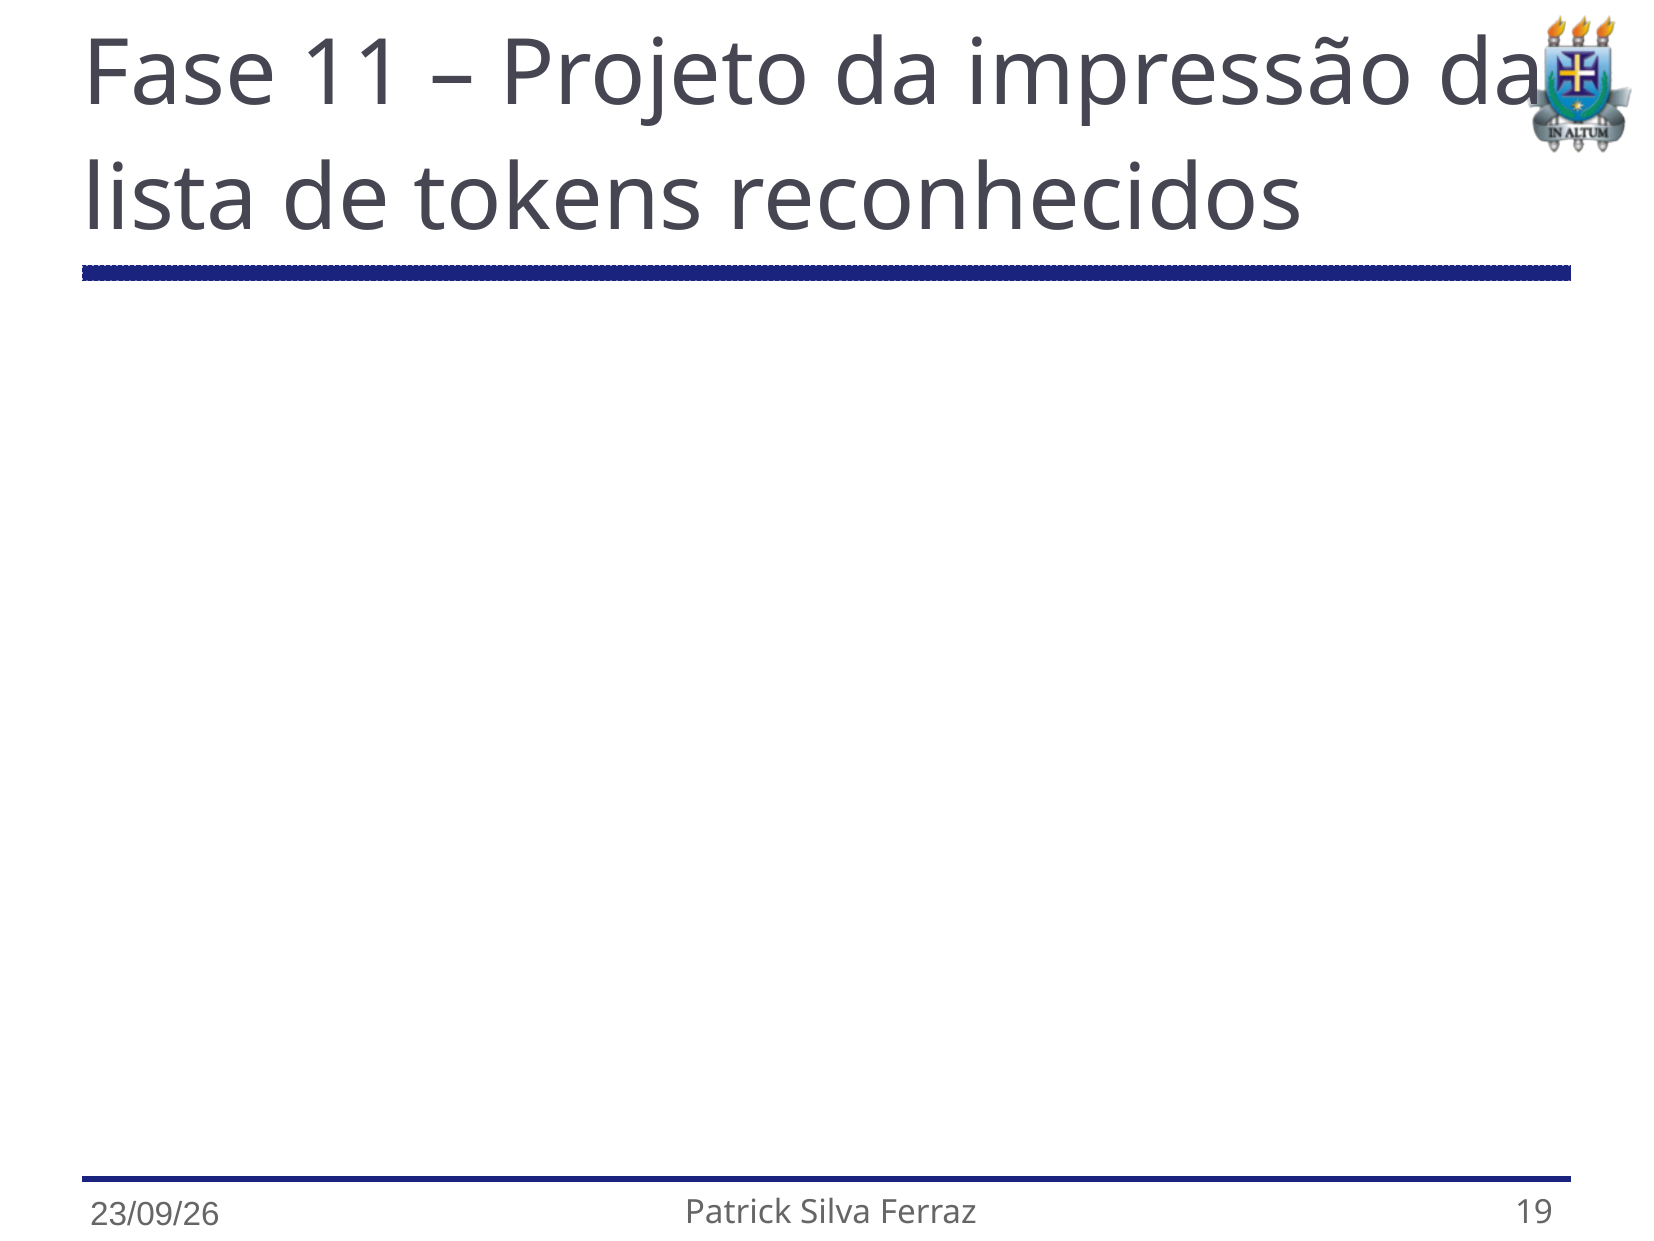

# Fase 11 – Projeto da impressão da lista de tokens reconhecidos